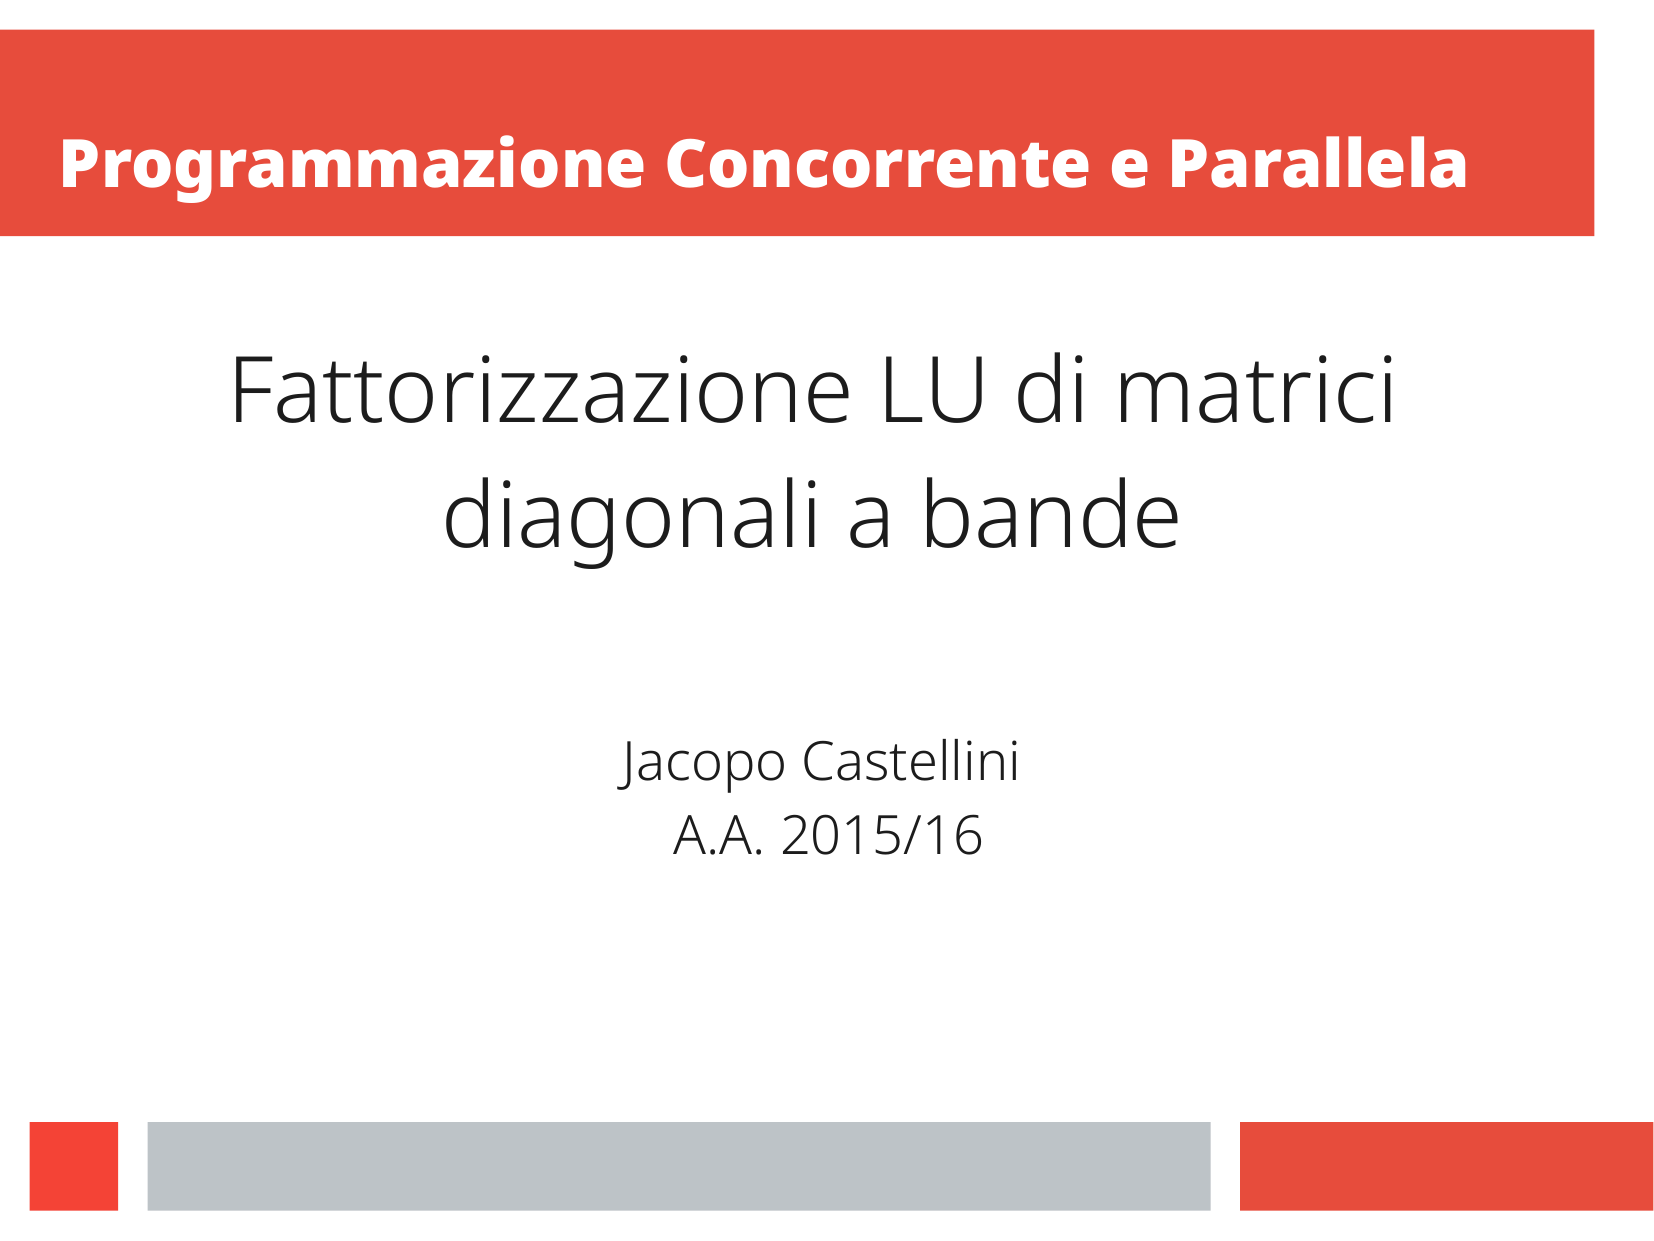

# Programmazione Concorrente e Parallela
 Fattorizzazione LU di matrici diagonali a bande
 Jacopo Castellini
 A.A. 2015/16